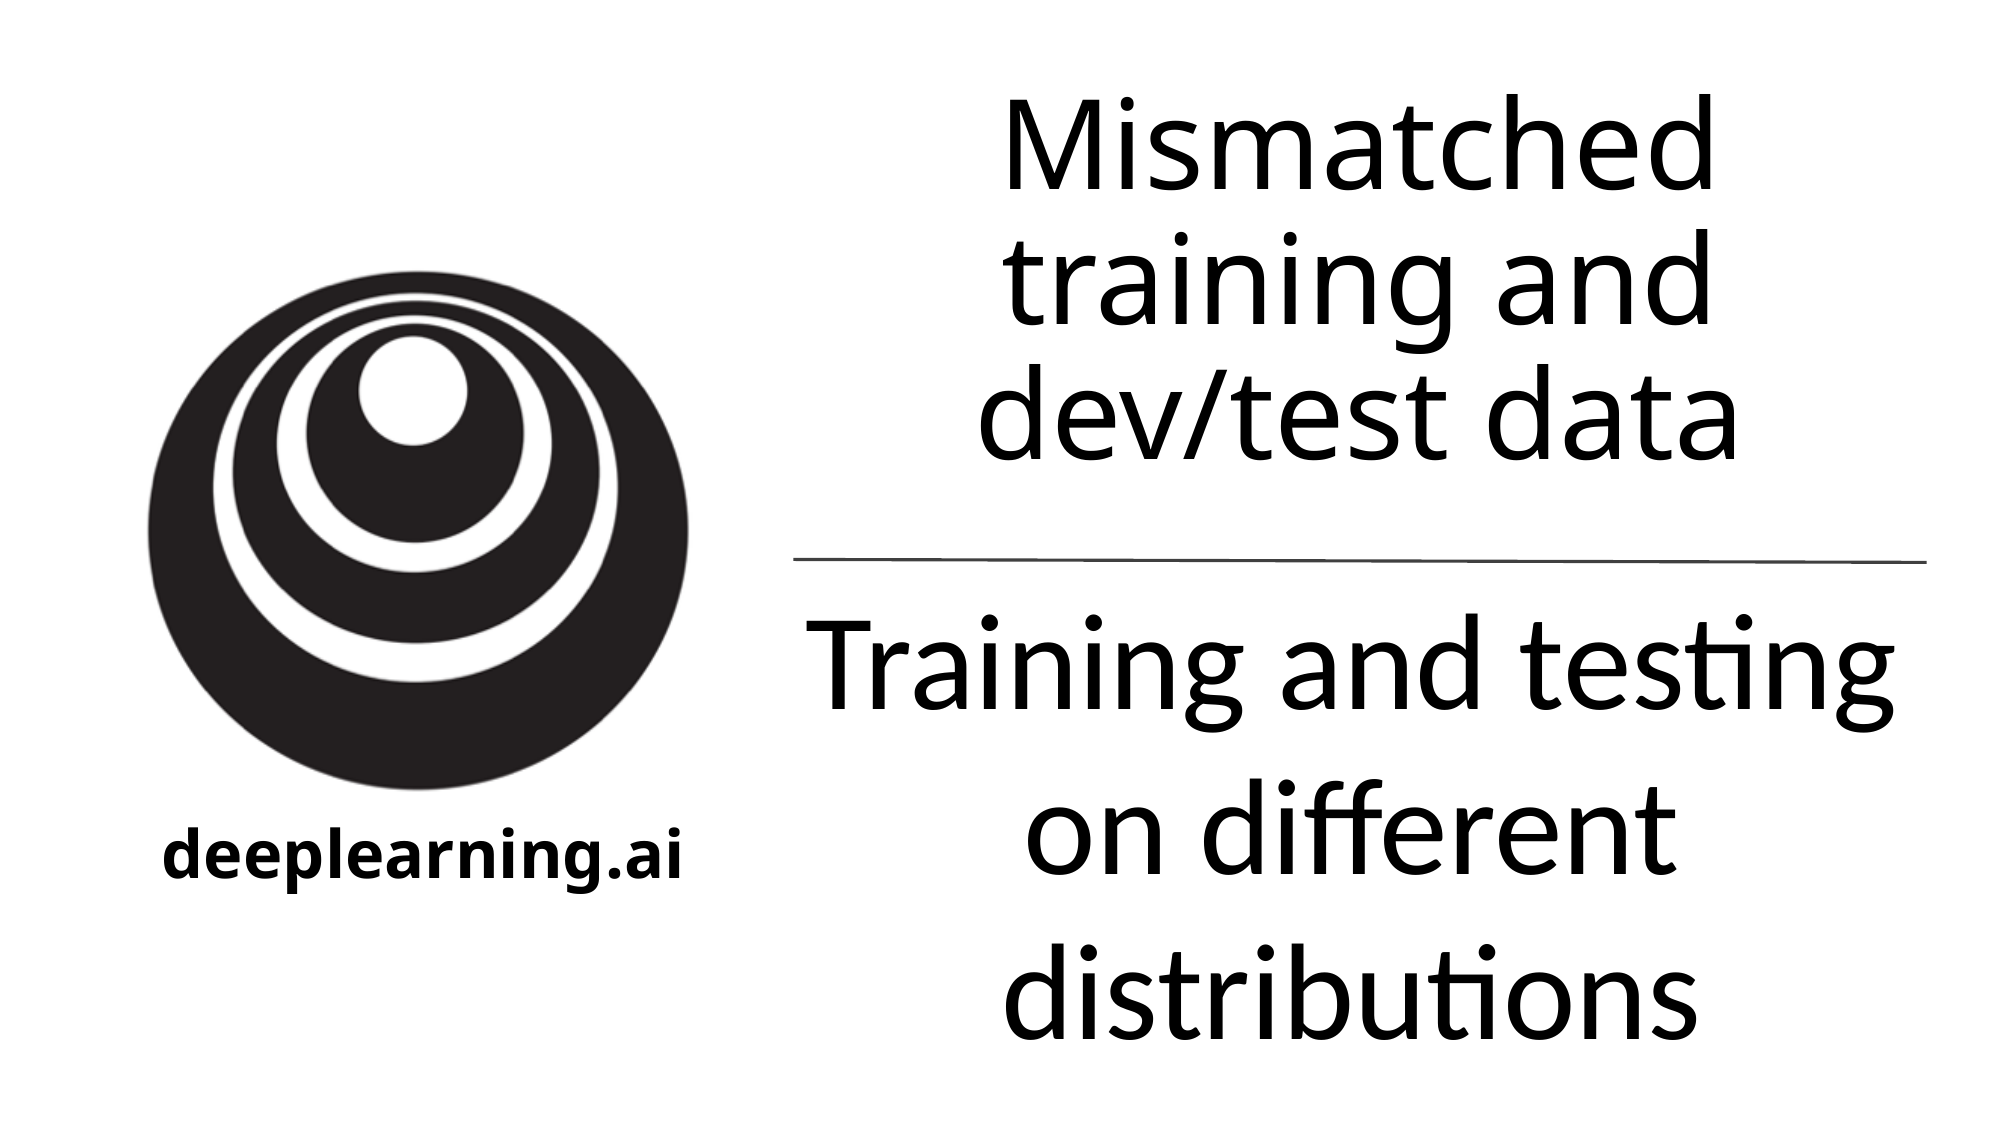

# Mismatched training and dev/test data
deeplearning.ai
Training and testing on different distributions